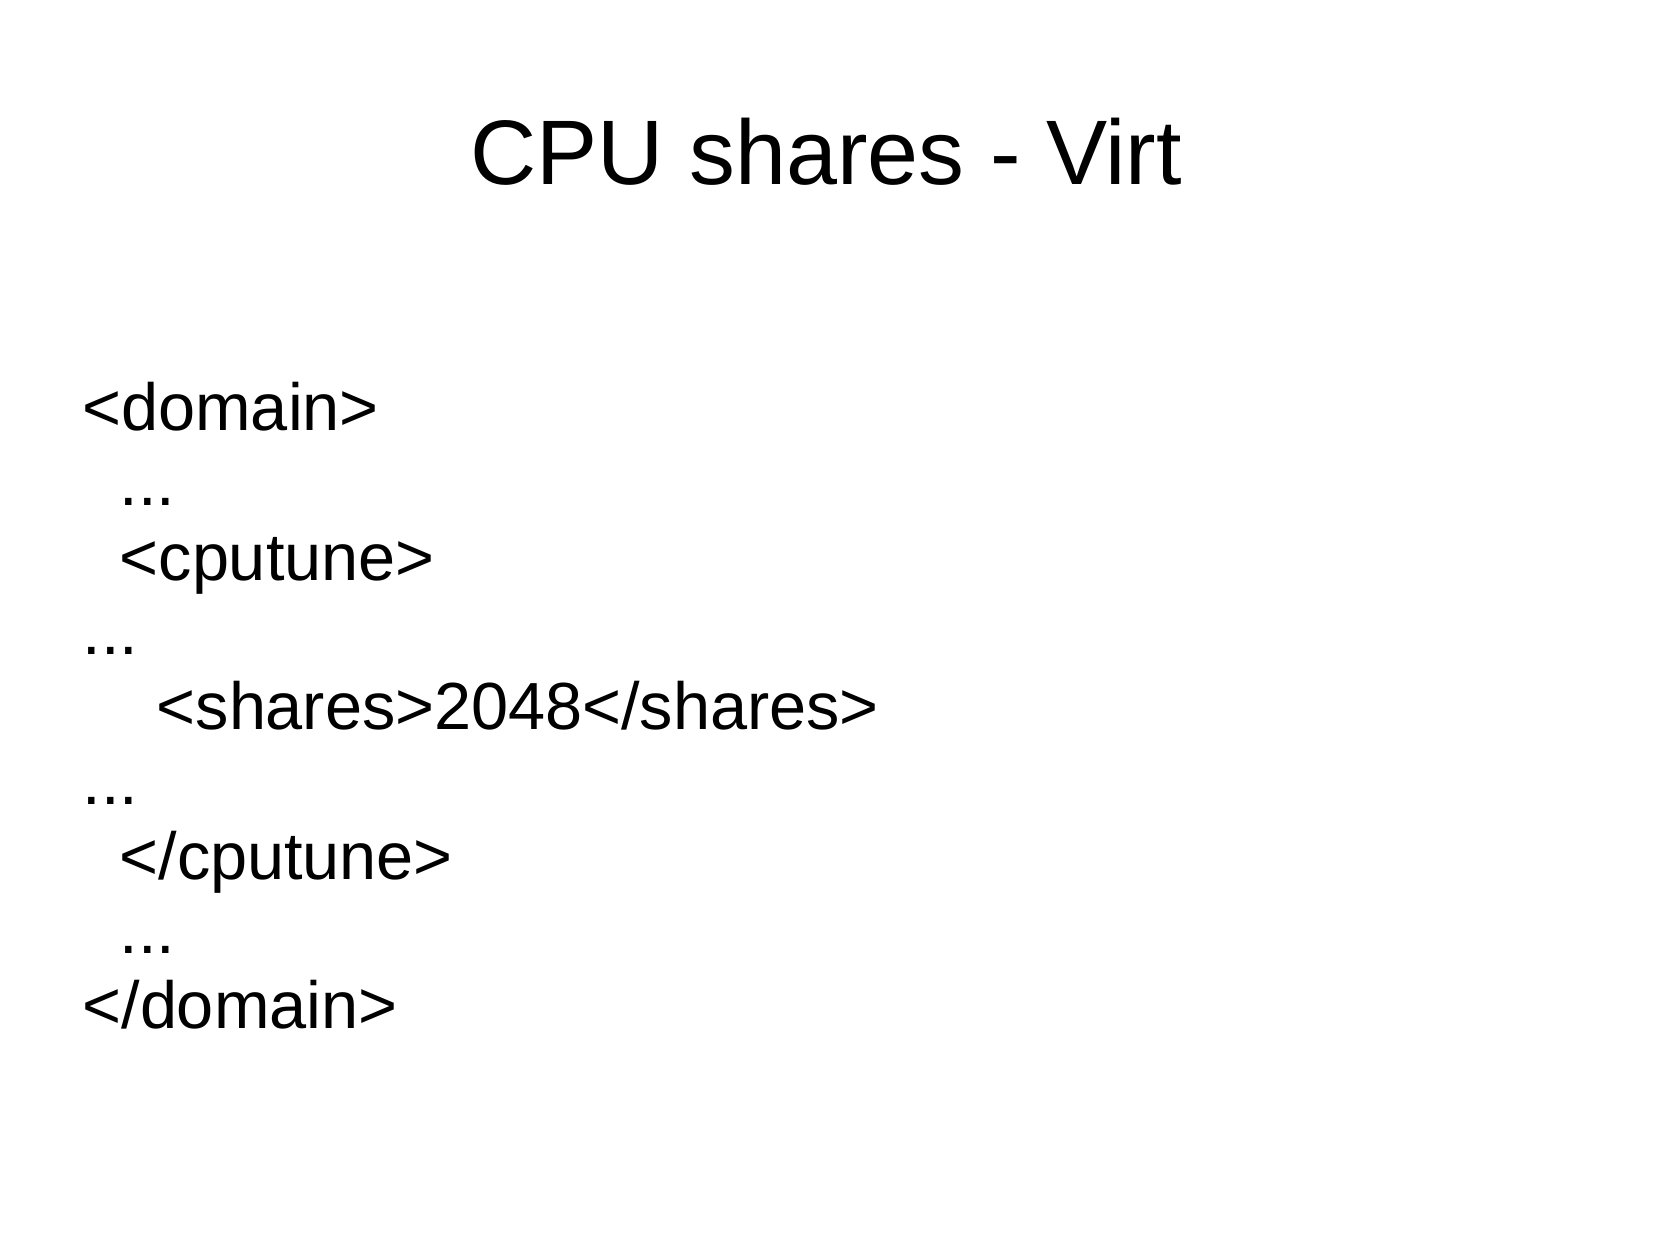

# CPU shares - Virt
<domain>
 ...
 <cputune>
...
 <shares>2048</shares>
...
 </cputune>
 ...
</domain>